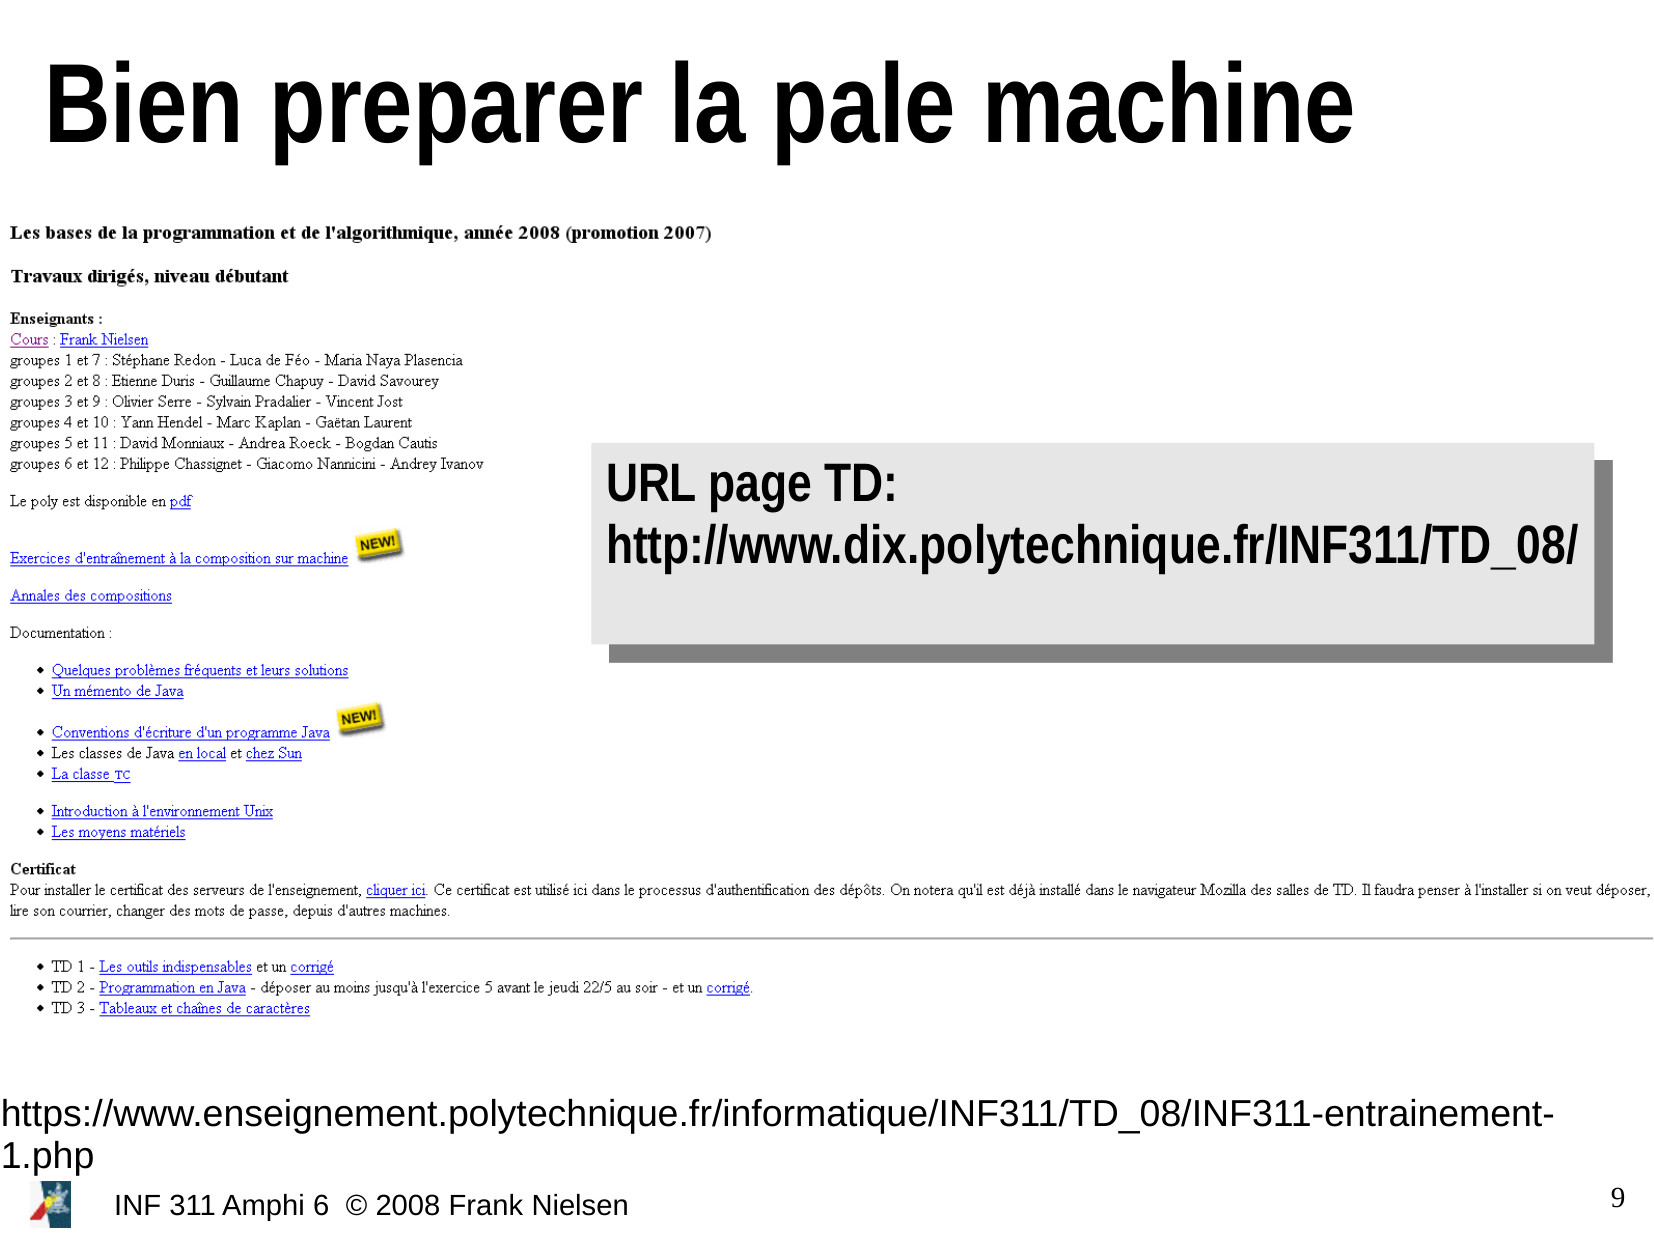

Bien preparer la pale machine
URL page TD:
http://www.dix.polytechnique.fr/INF311/TD_08/
https://www.enseignement.polytechnique.fr/informatique/INF311/TD_08/INF311-entrainement-1.php